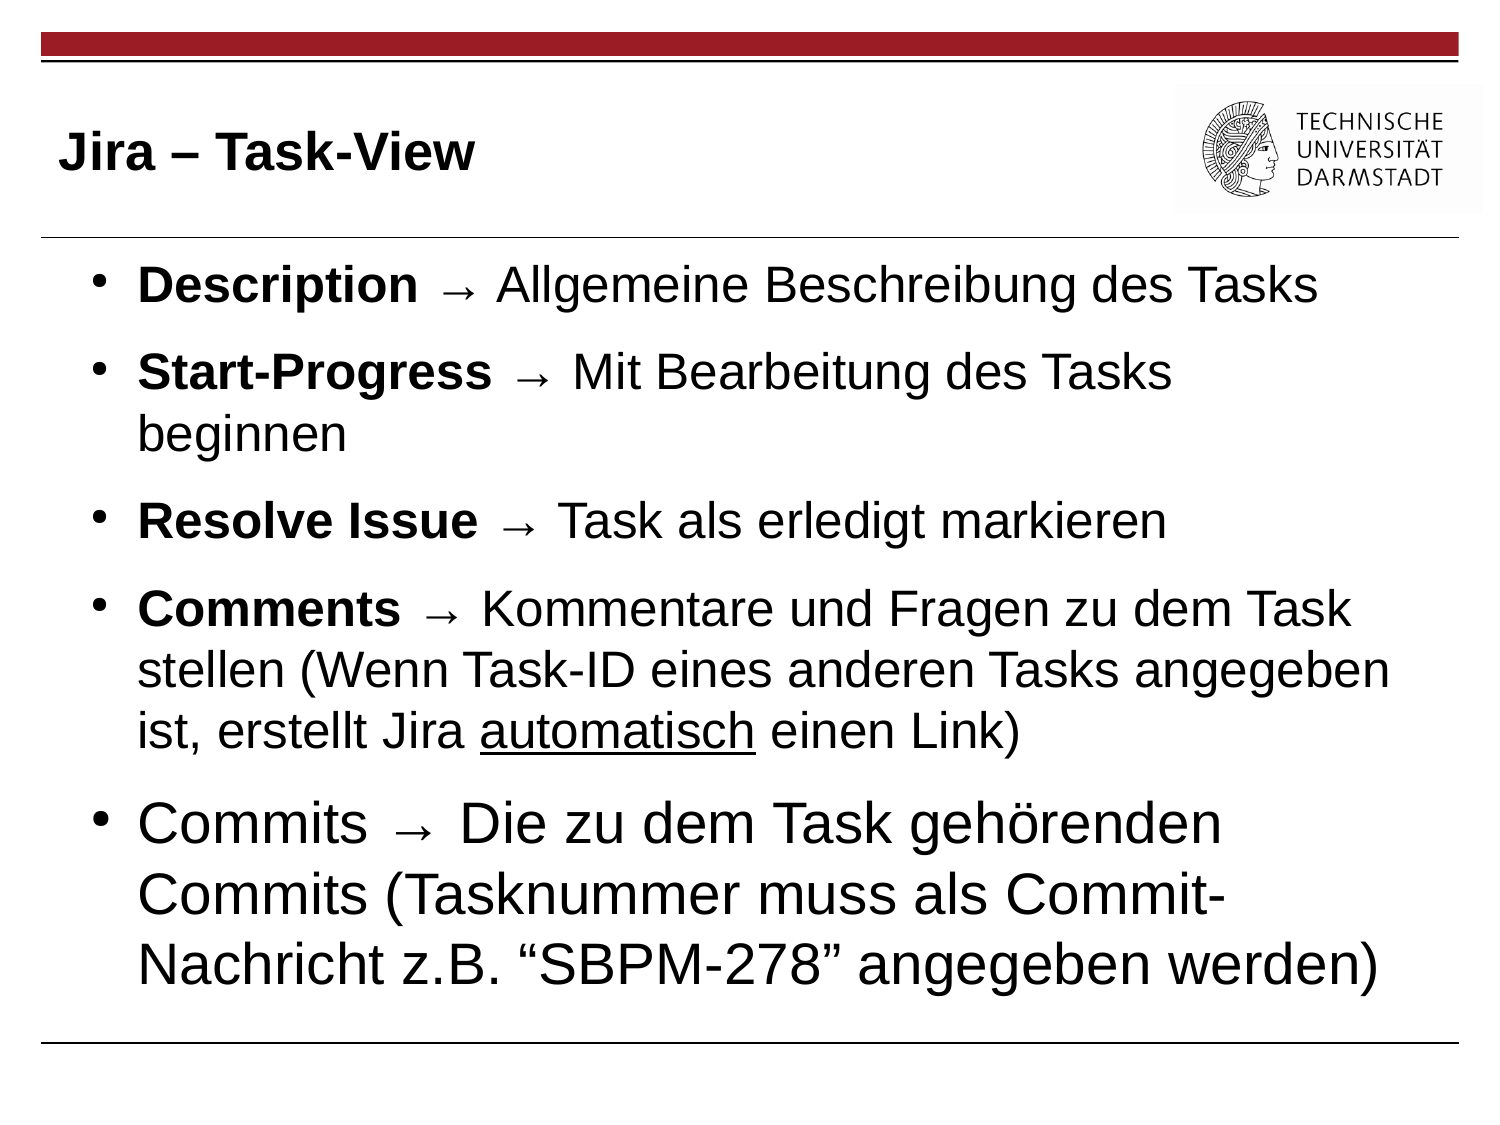

Jira – Task-View
# Description → Allgemeine Beschreibung des Tasks
Start-Progress → Mit Bearbeitung des Tasks beginnen
Resolve Issue → Task als erledigt markieren
Comments → Kommentare und Fragen zu dem Task stellen (Wenn Task-ID eines anderen Tasks angegeben ist, erstellt Jira automatisch einen Link)
Commits → Die zu dem Task gehörenden Commits (Tasknummer muss als Commit-Nachricht z.B. “SBPM-278” angegeben werden)